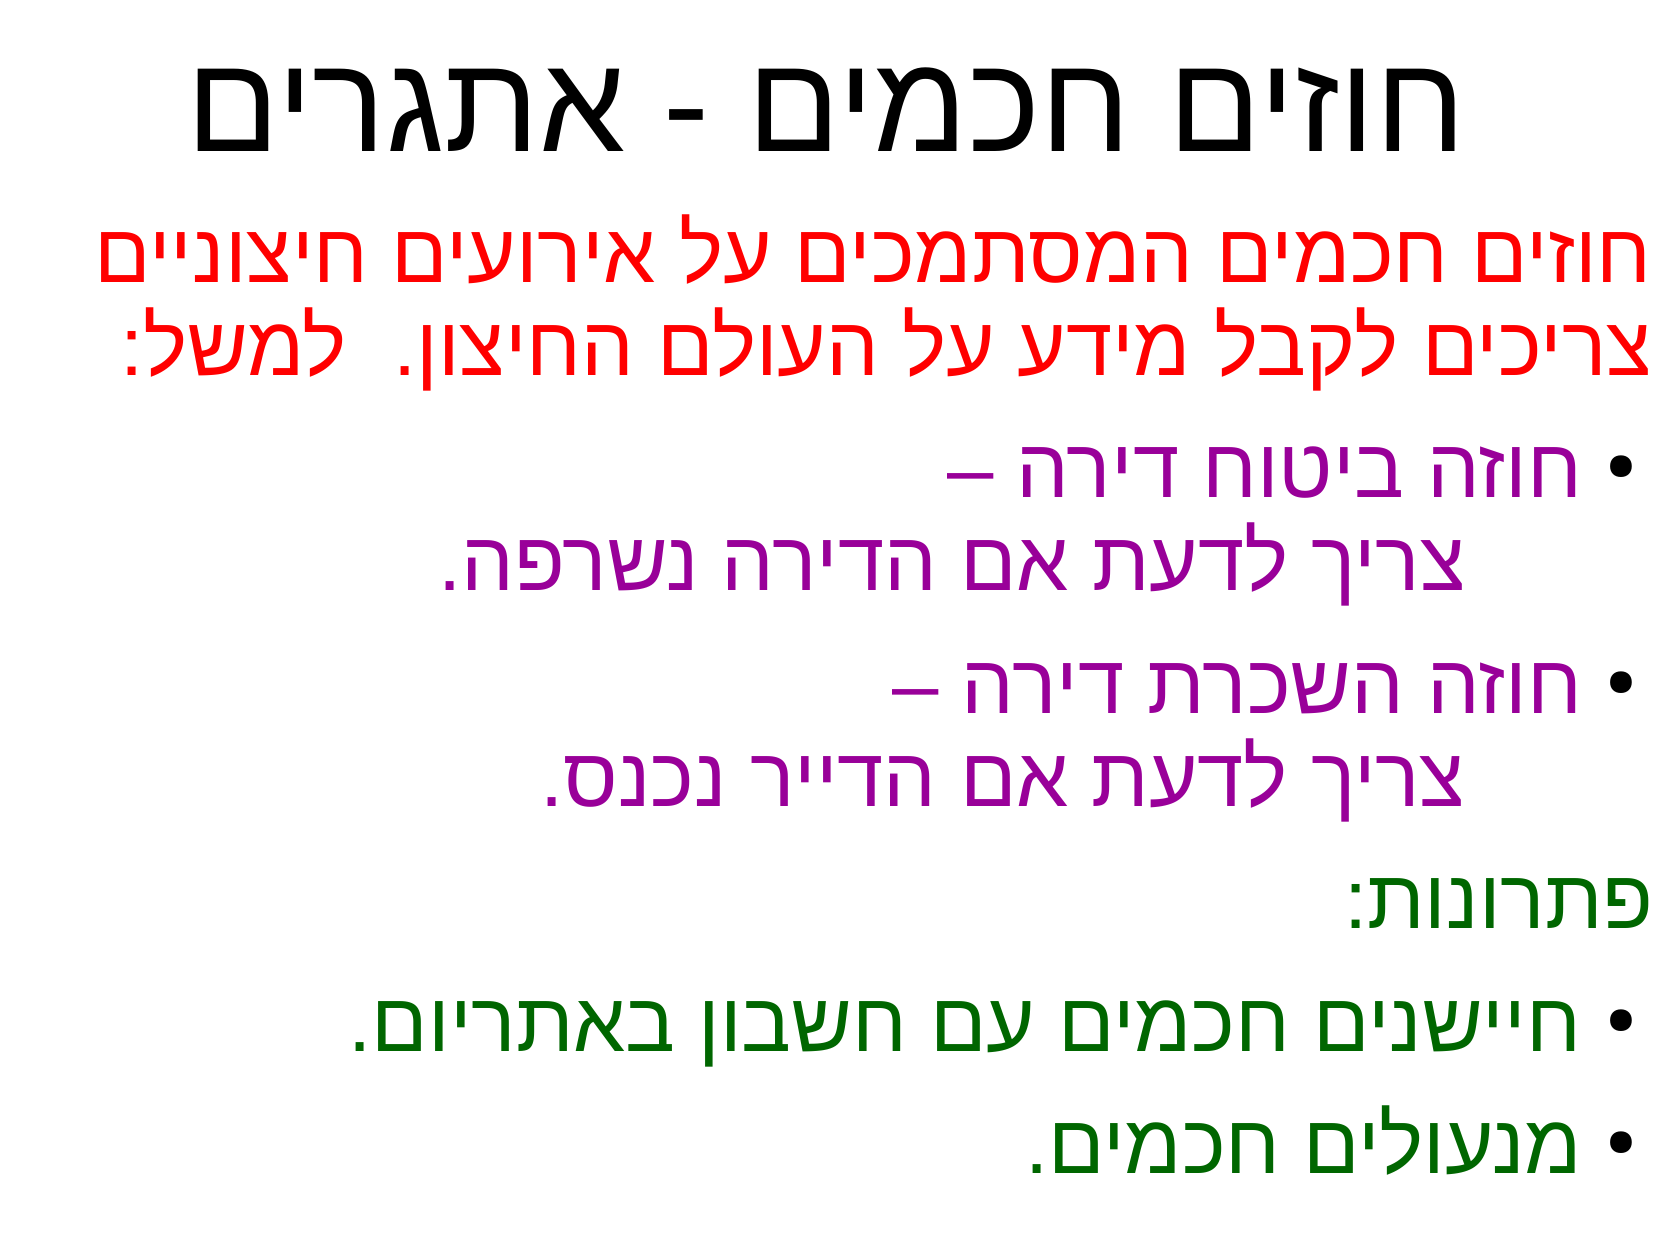

# חוזים חכמים - אתגרים
חוזים חכמים המסתמכים על אירועים חיצוניים צריכים לקבל מידע על העולם החיצון. למשל:
חוזה ביטוח דירה –
 צריך לדעת אם הדירה נשרפה.
חוזה השכרת דירה –
 צריך לדעת אם הדייר נכנס.
פתרונות:
חיישנים חכמים עם חשבון באתריום.
מנעולים חכמים.